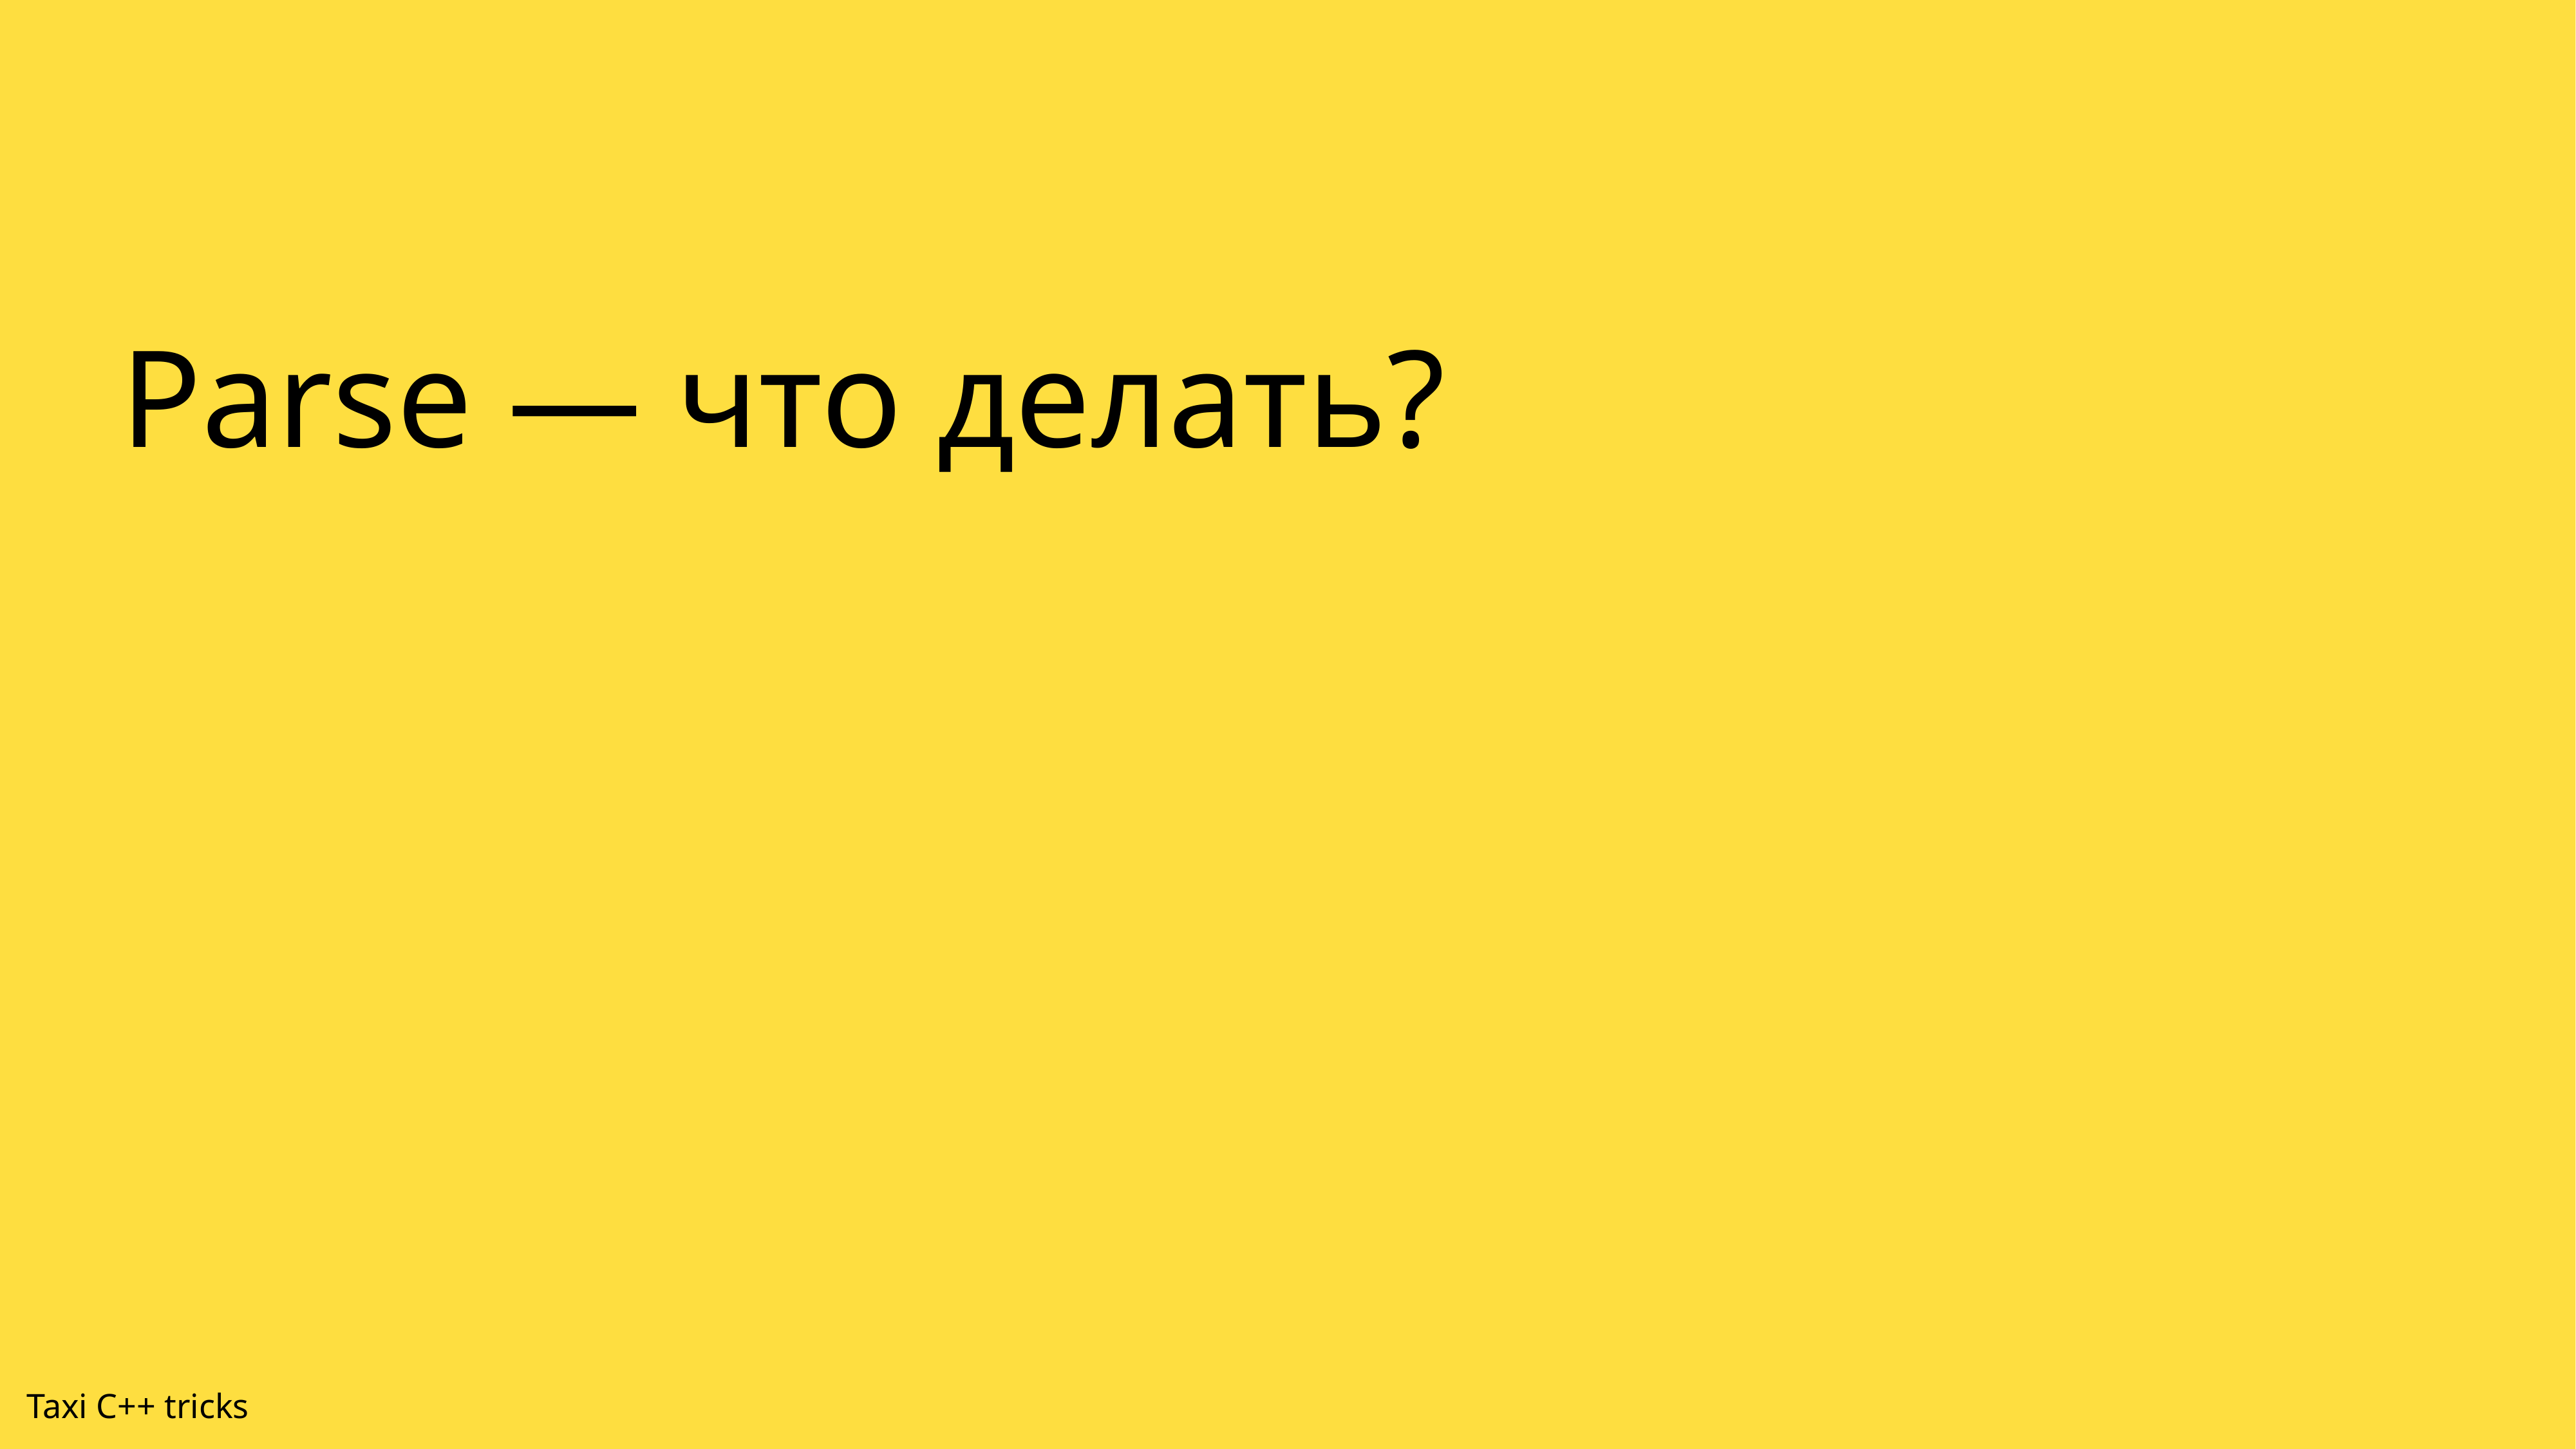

# Parse — что делать?
Taxi C++ tricks